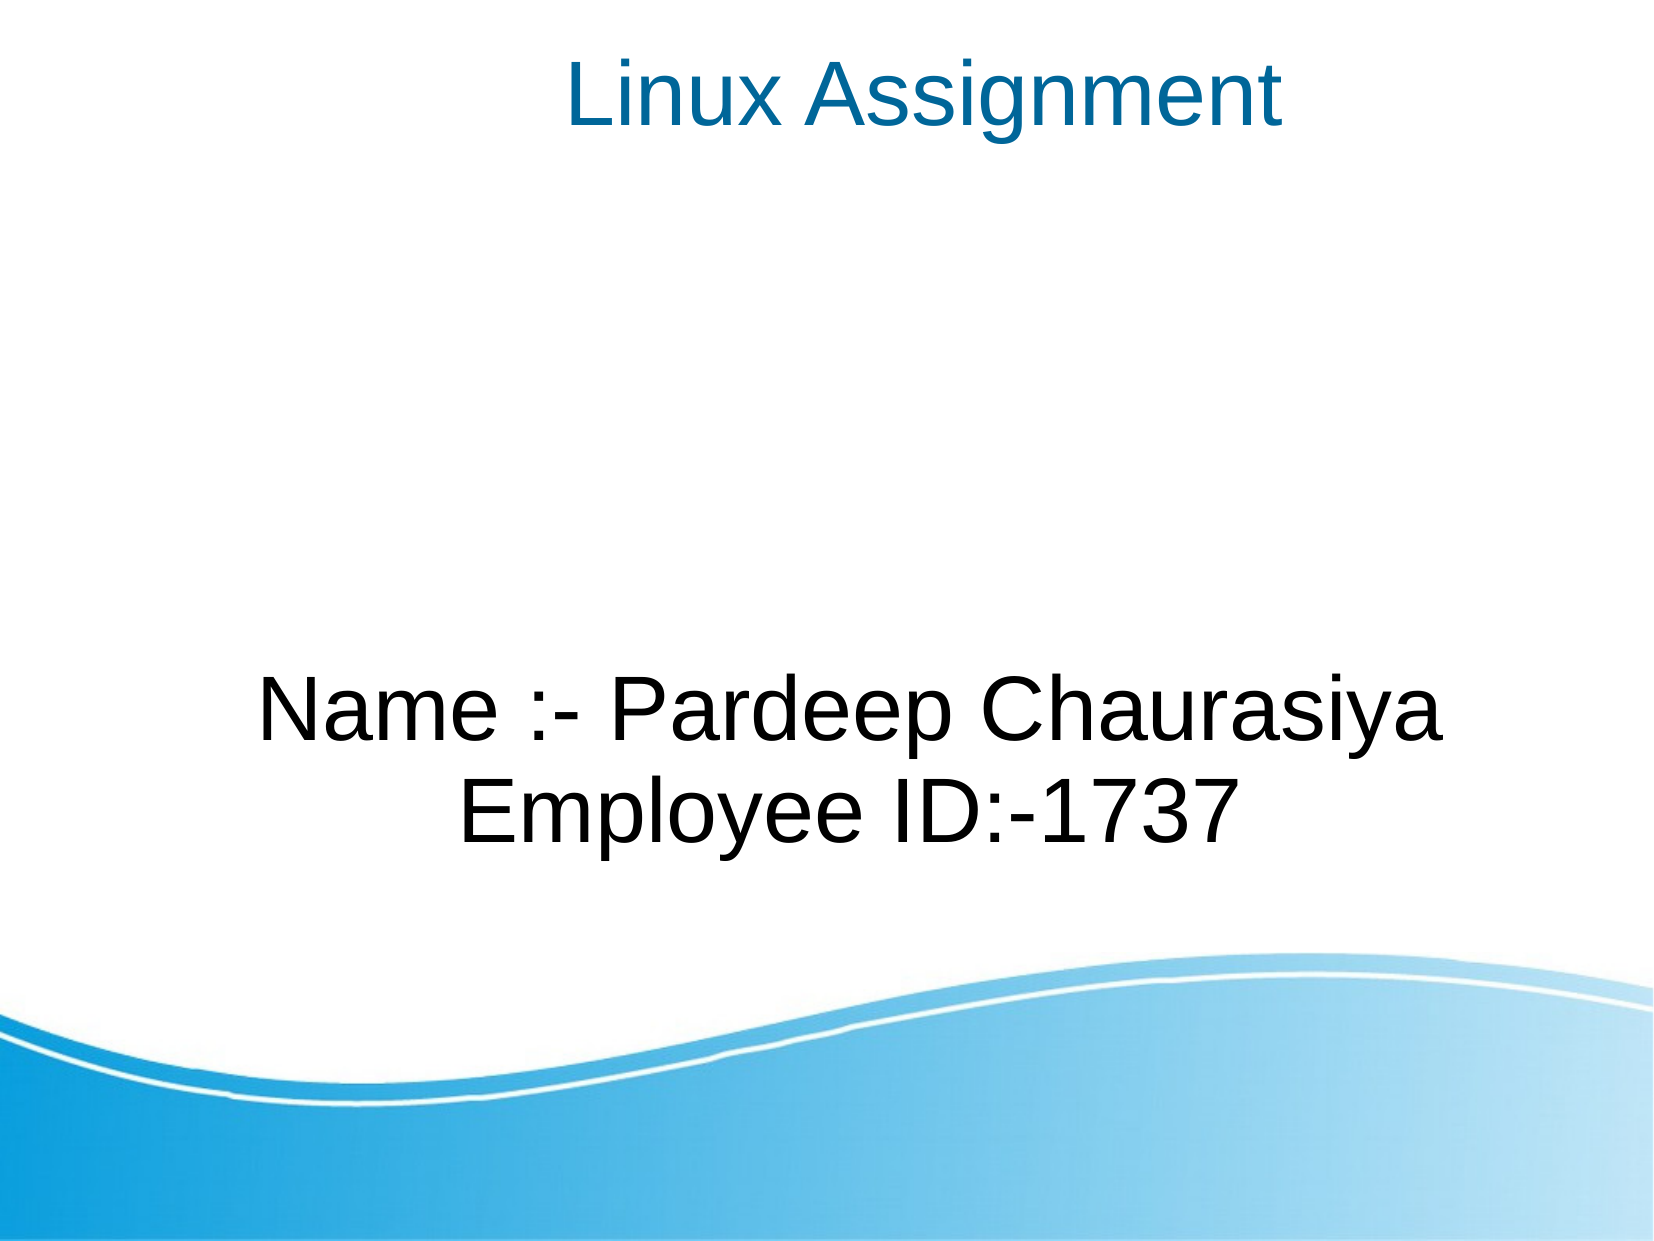

# Linux Assignment Name :- Pardeep Chaurasiya Employee ID:-1737